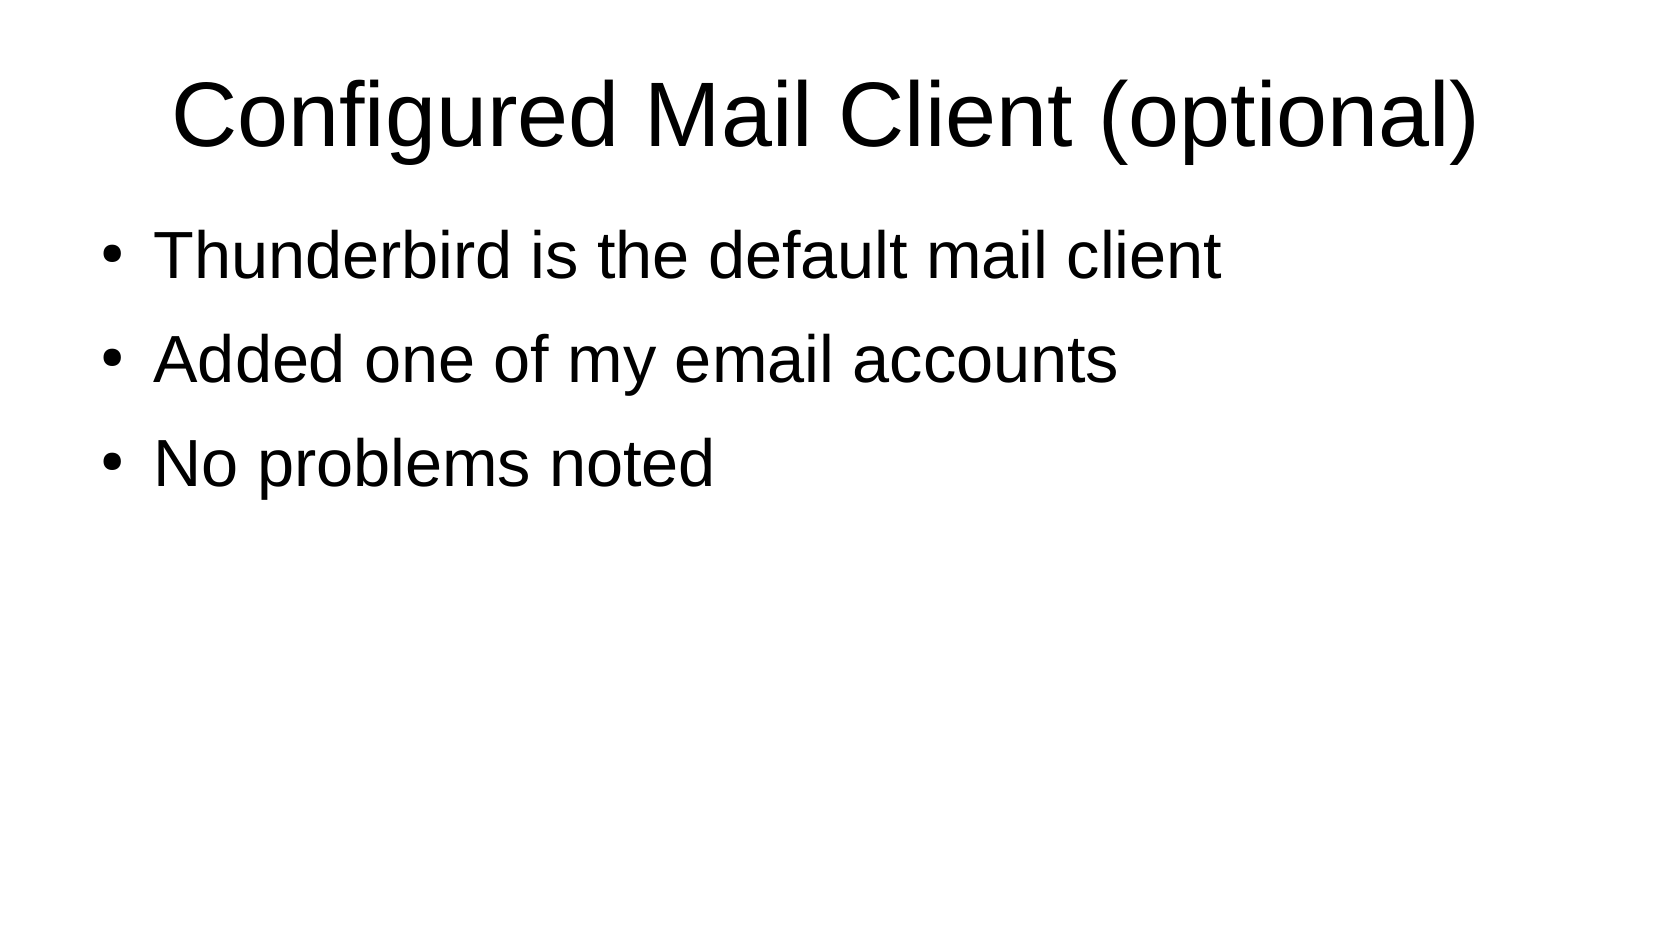

# Configured Mail Client (optional)
Thunderbird is the default mail client
Added one of my email accounts
No problems noted